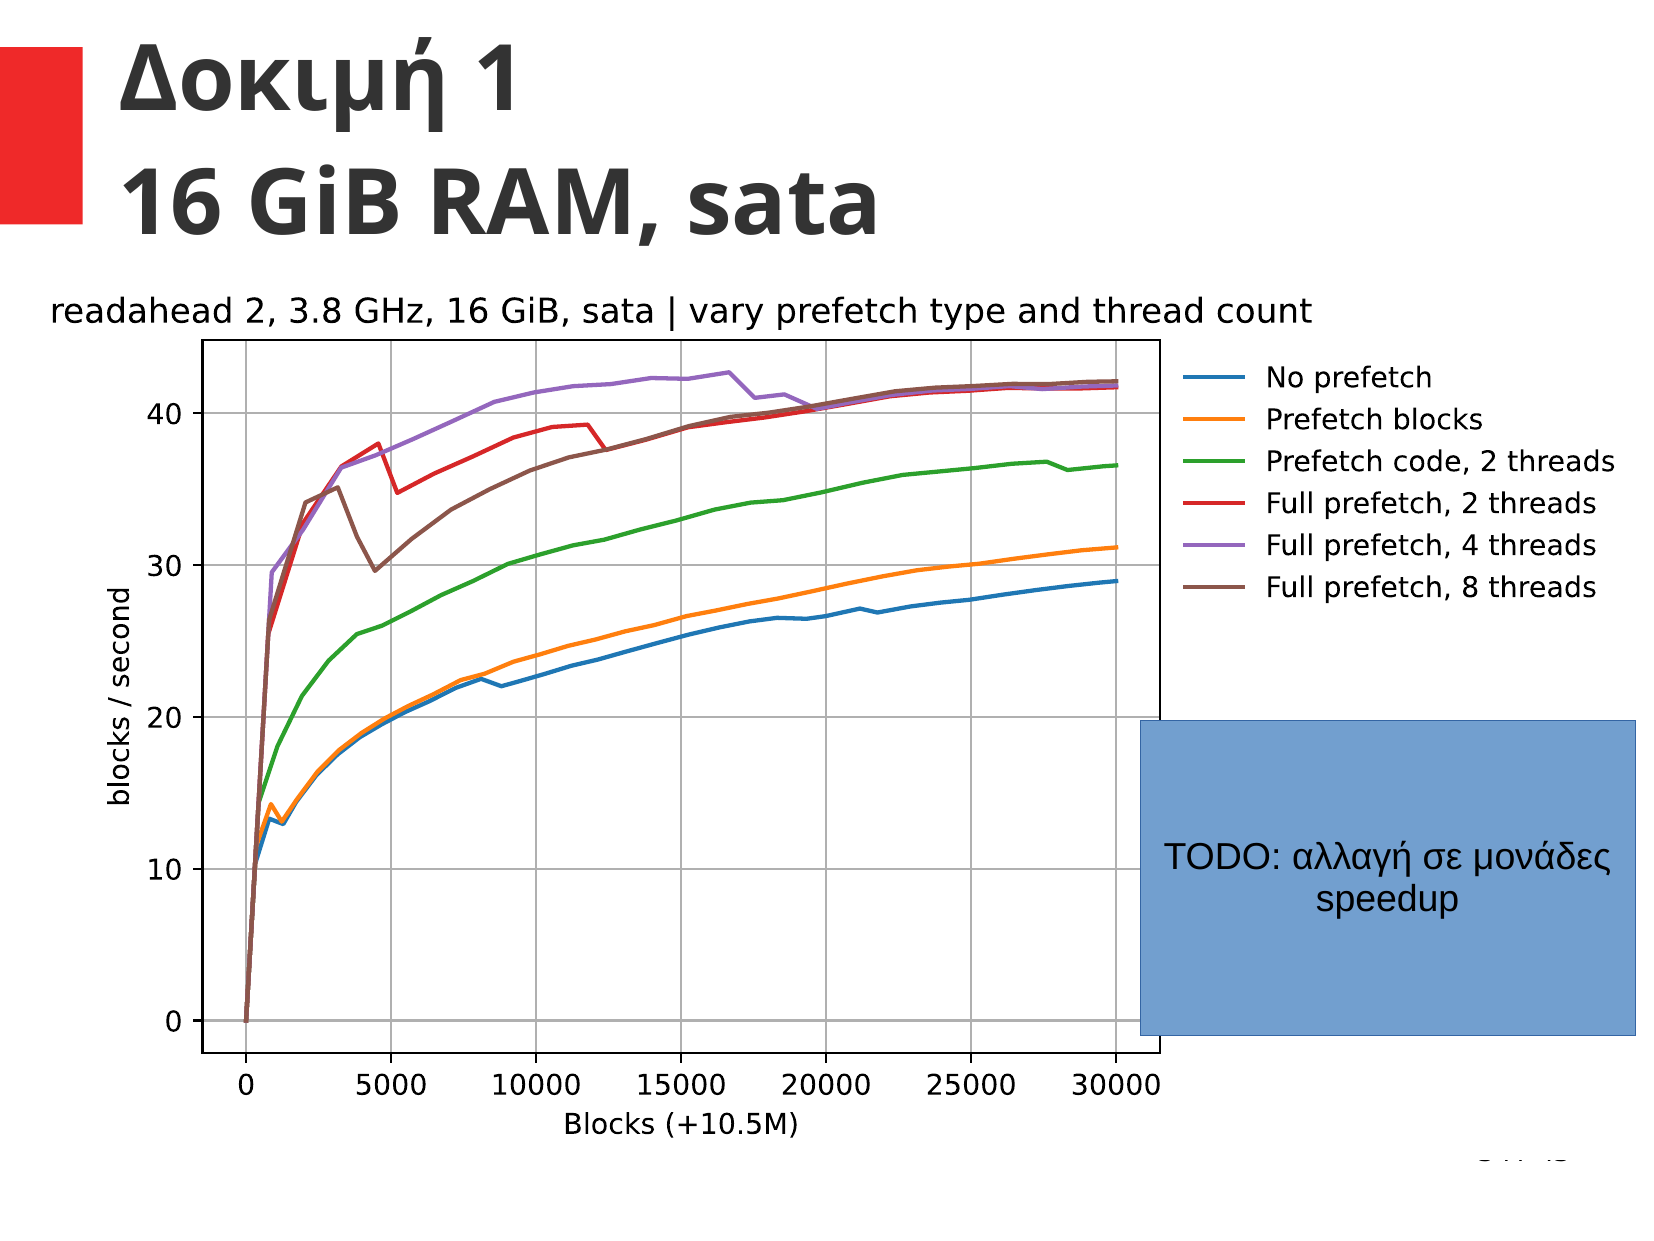

# Δοκιμή 1 16 GiB RAM, sata
TODO: αλλαγή σε μονάδες speedup
34